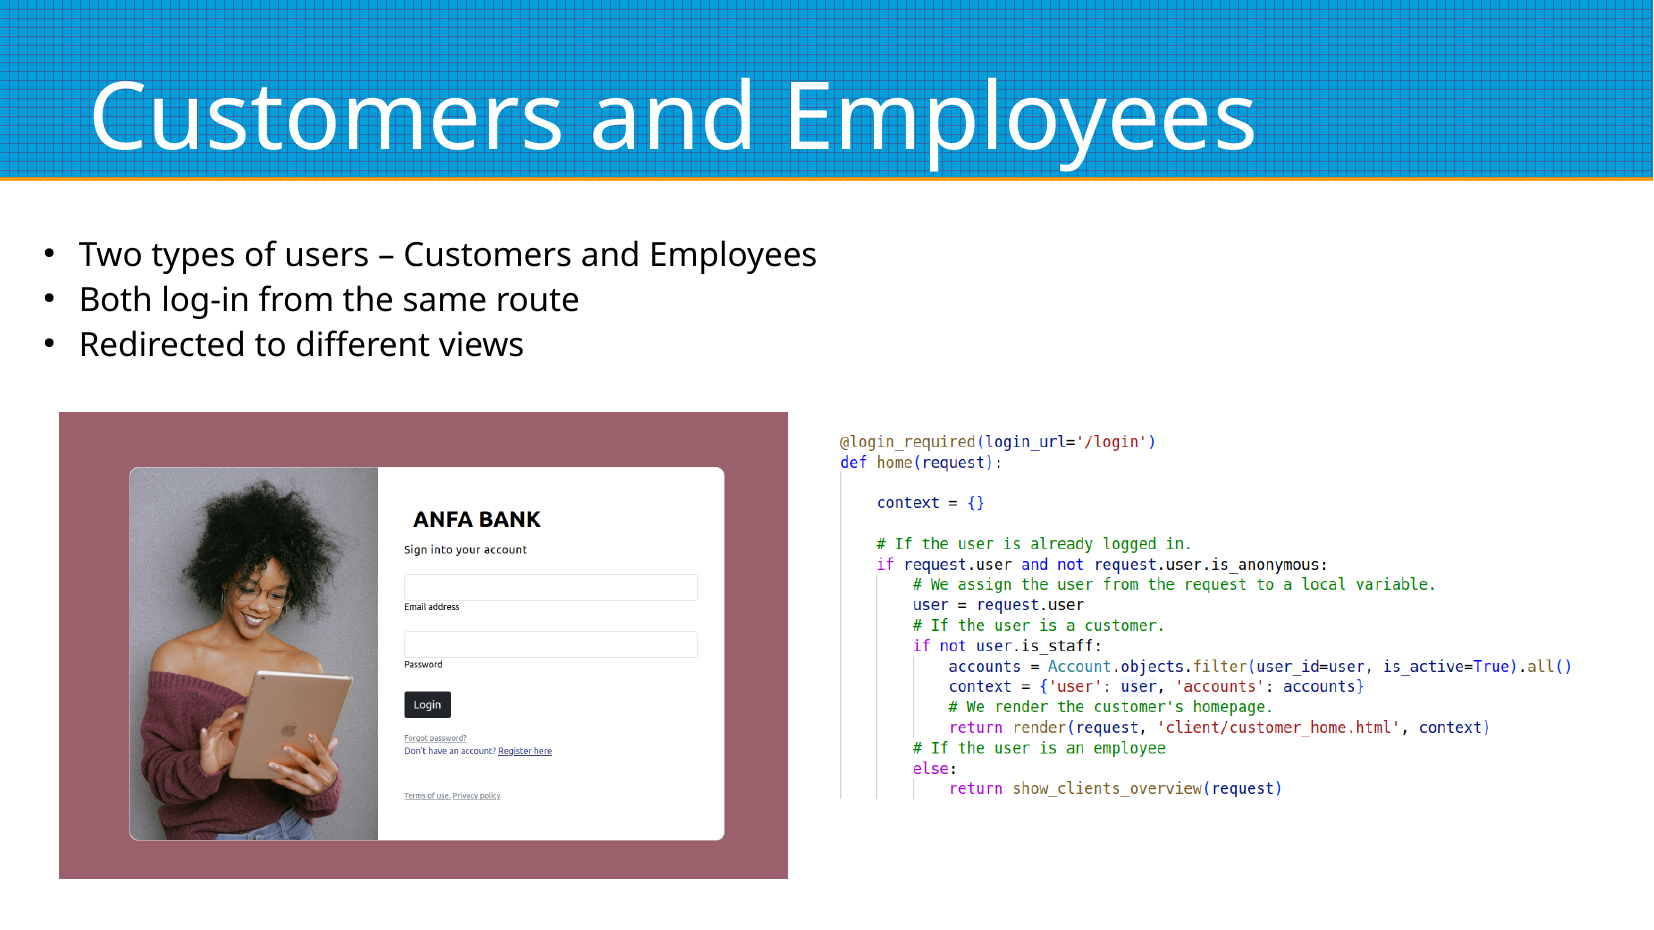

# Customers and Employees
Two types of users – Customers and Employees
Both log-in from the same route
Redirected to different views